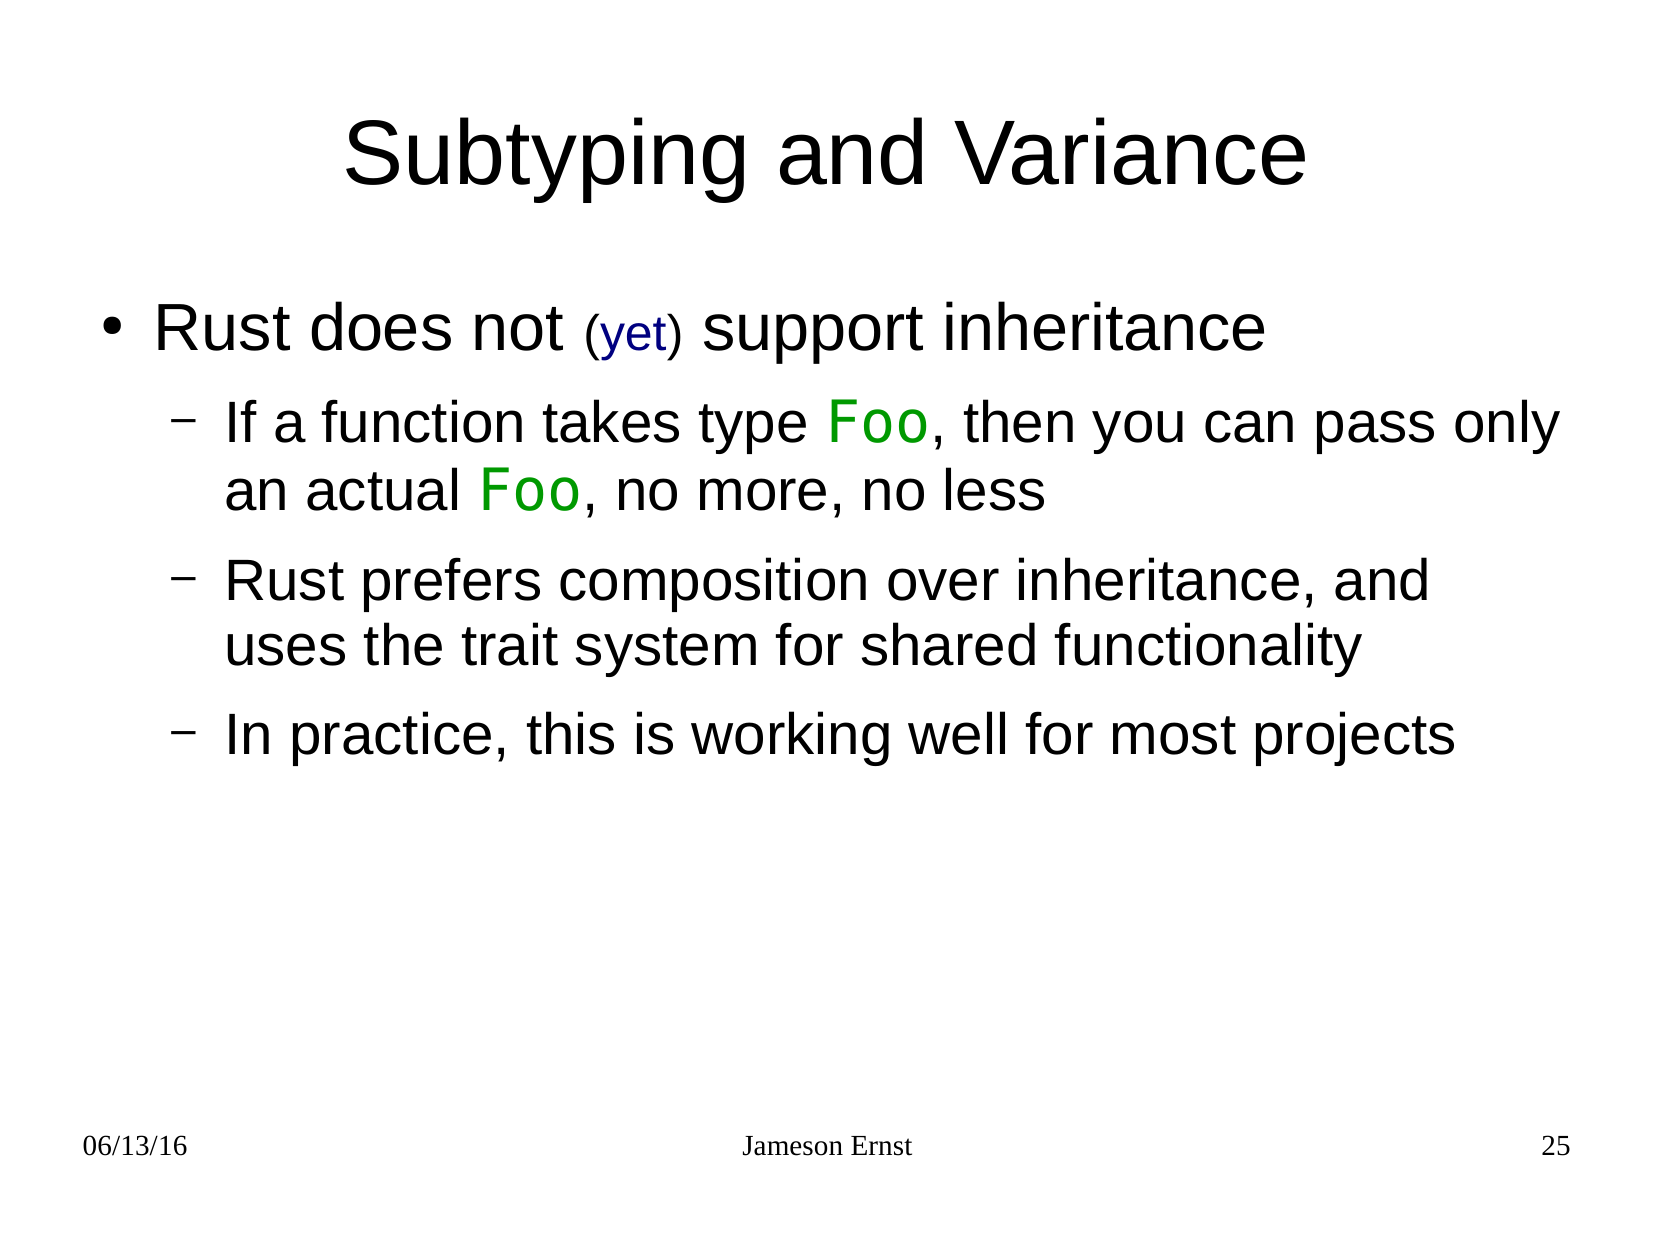

# Subtyping and Variance
Rust does not (yet) support inheritance
If a function takes type Foo, then you can pass only an actual Foo, no more, no less
Rust prefers composition over inheritance, and uses the trait system for shared functionality
In practice, this is working well for most projects
06/13/16
Jameson Ernst
25